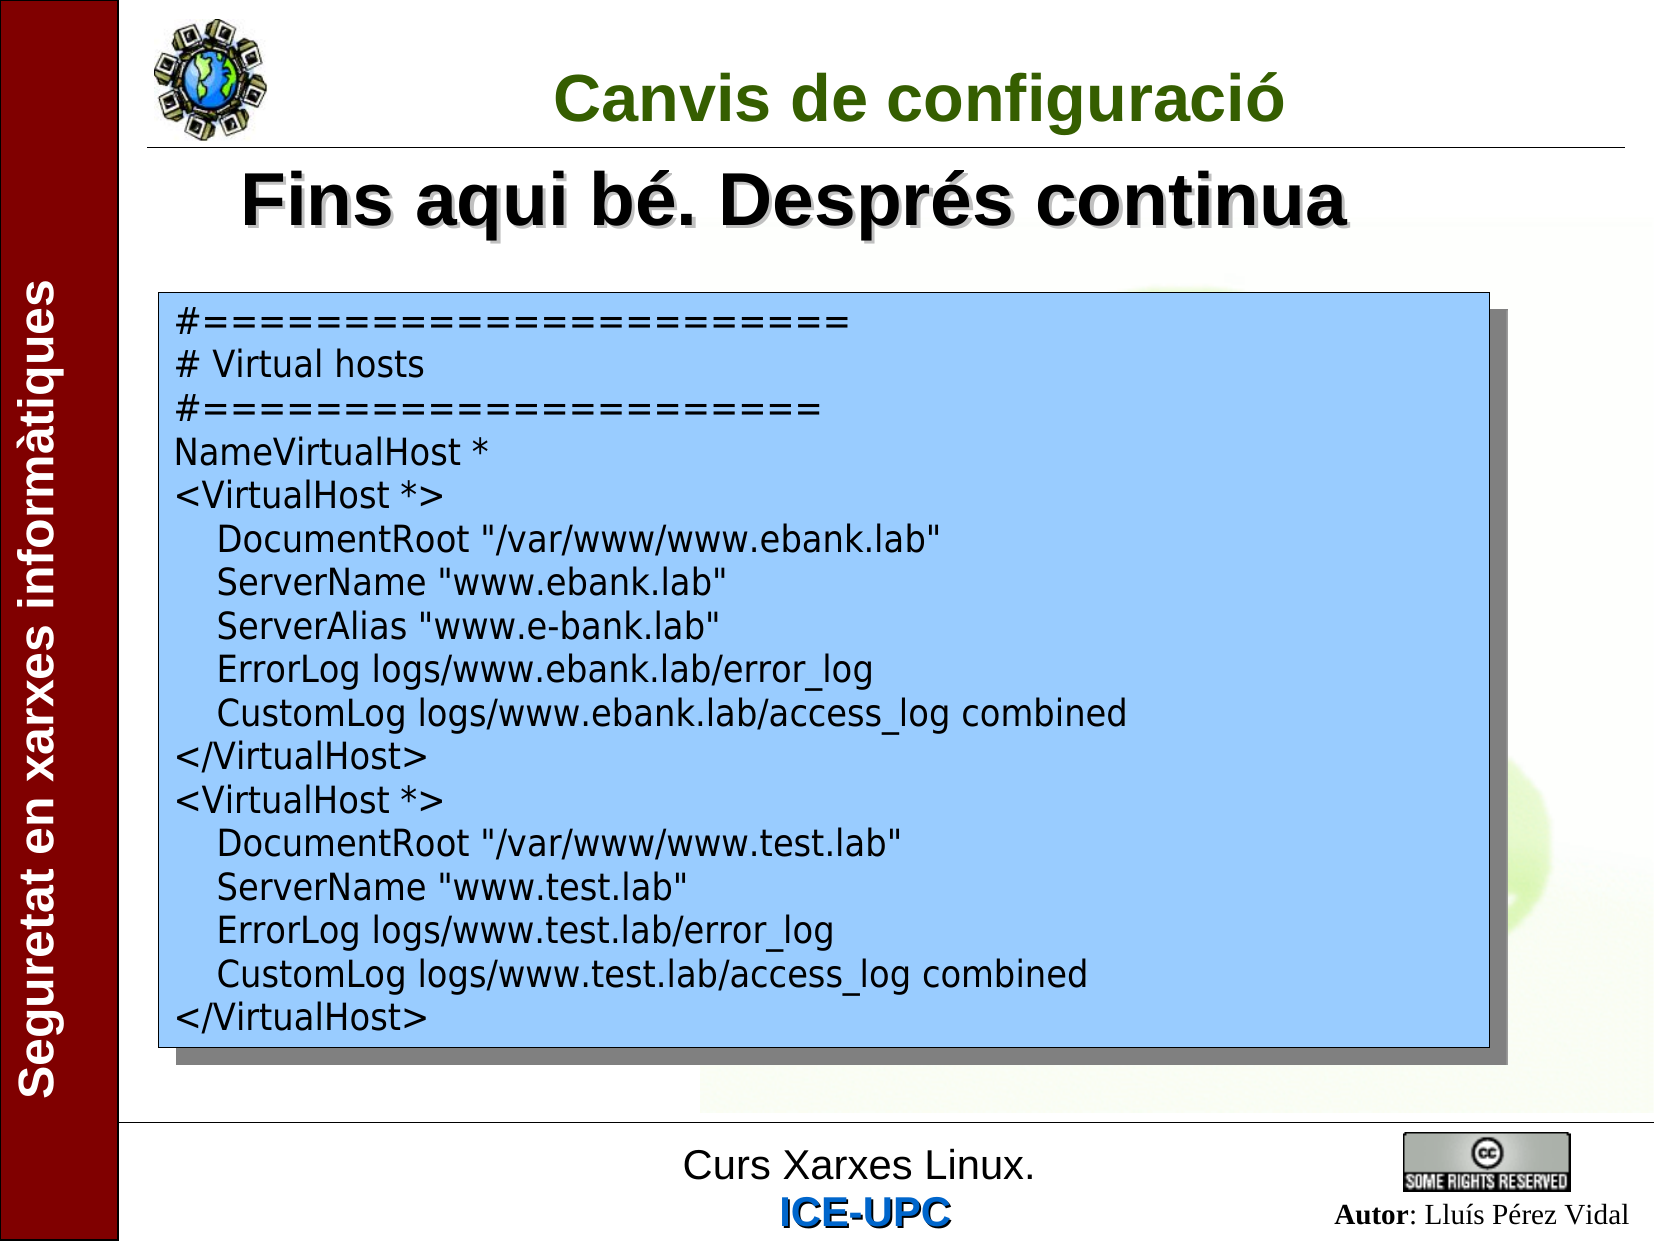

# Canvis de configuració
Fins aqui bé. Després continua
#=======================
# Virtual hosts
#======================
NameVirtualHost *
<VirtualHost *>
 DocumentRoot "/var/www/www.ebank.lab"
 ServerName "www.ebank.lab"
 ServerAlias "www.e-bank.lab"
 ErrorLog logs/www.ebank.lab/error_log
 CustomLog logs/www.ebank.lab/access_log combined
</VirtualHost>
<VirtualHost *>
 DocumentRoot "/var/www/www.test.lab"
 ServerName "www.test.lab"
 ErrorLog logs/www.test.lab/error_log
 CustomLog logs/www.test.lab/access_log combined
</VirtualHost>